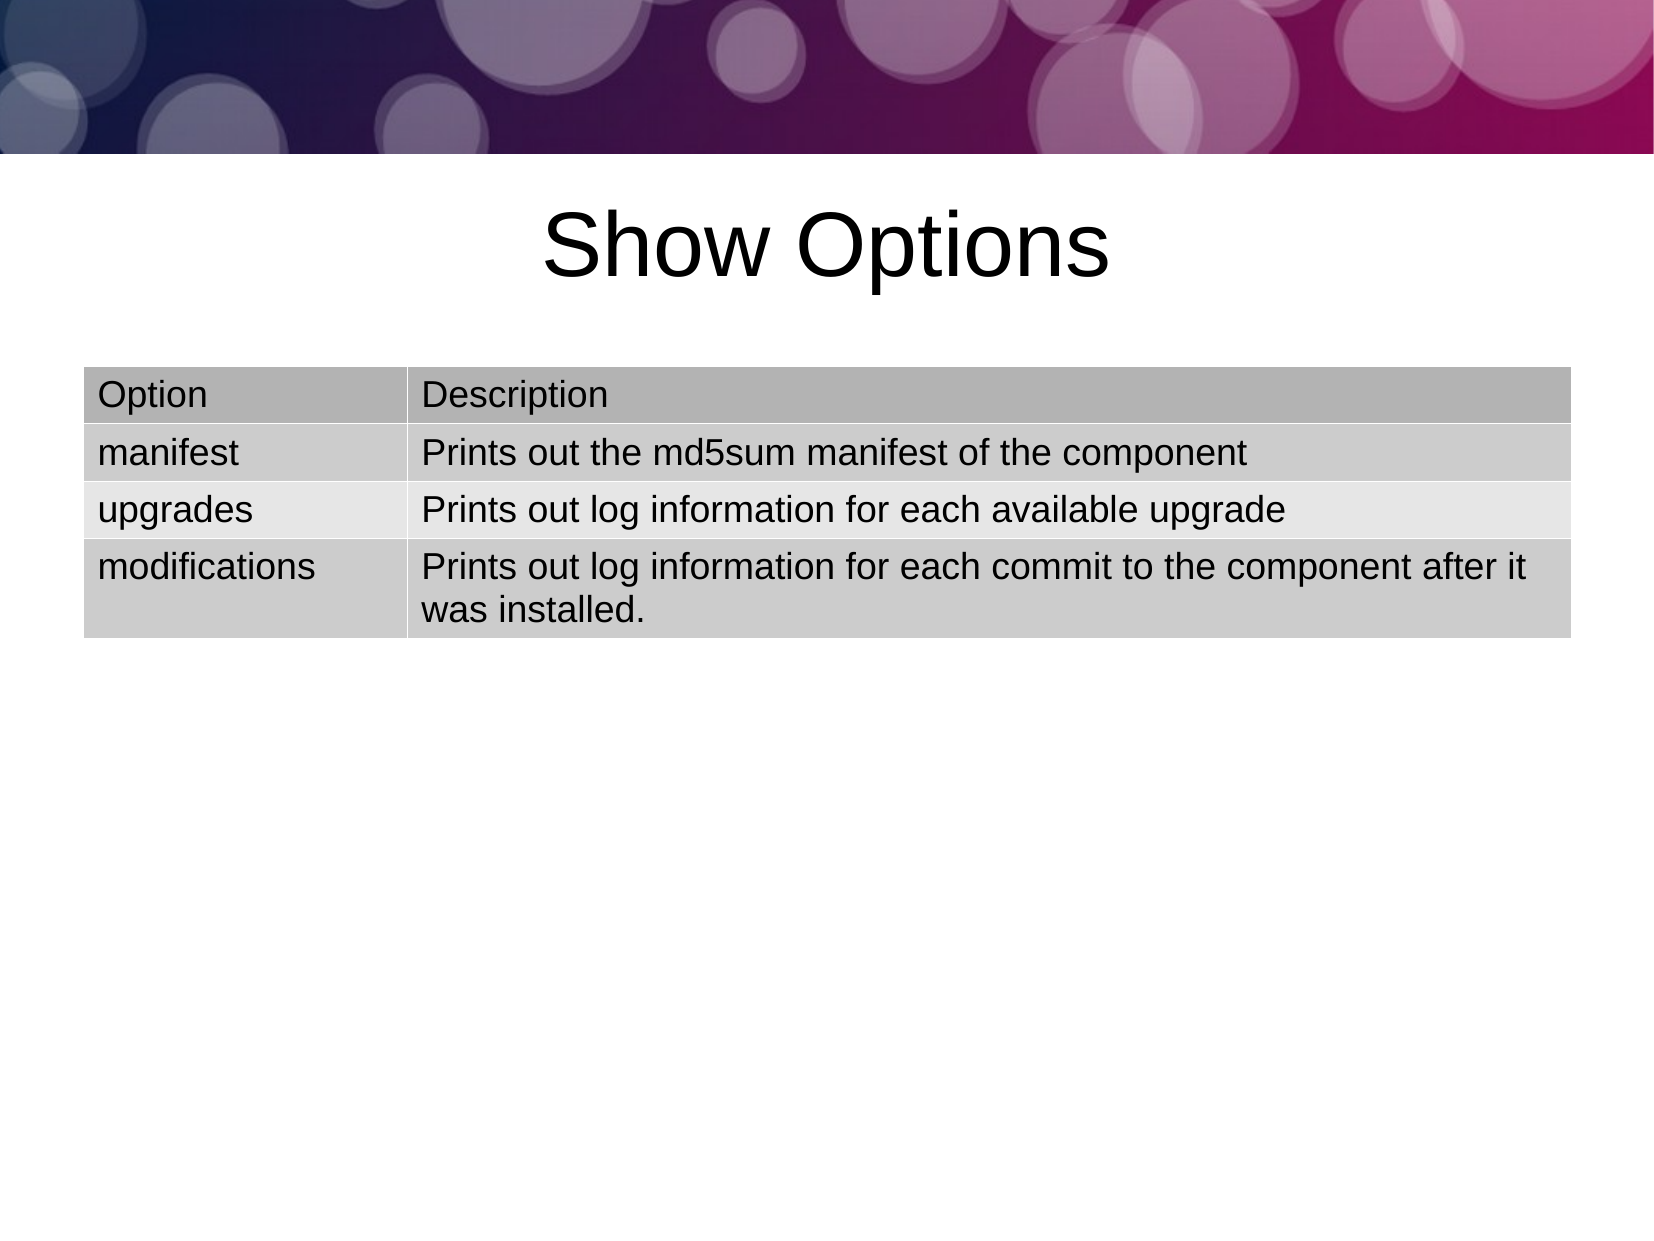

# Show Options
| Option | Description |
| --- | --- |
| manifest | Prints out the md5sum manifest of the component |
| upgrades | Prints out log information for each available upgrade |
| modifications | Prints out log information for each commit to the component after it was installed. |